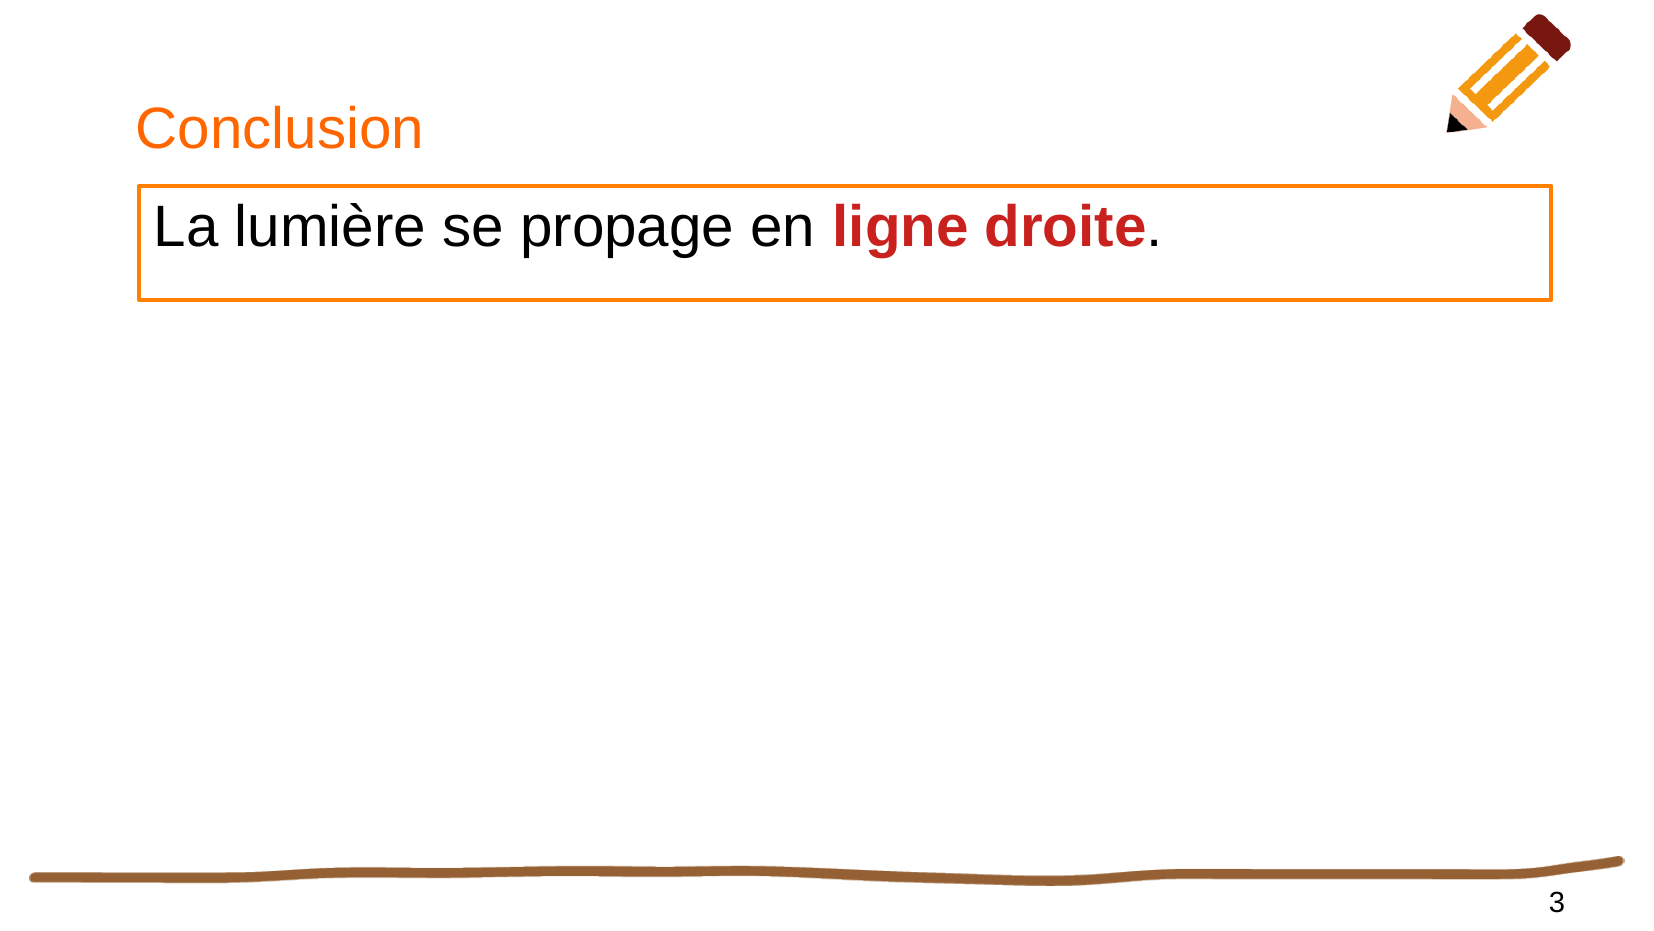

# Conclusion
La lumière se propage en ligne droite.
3